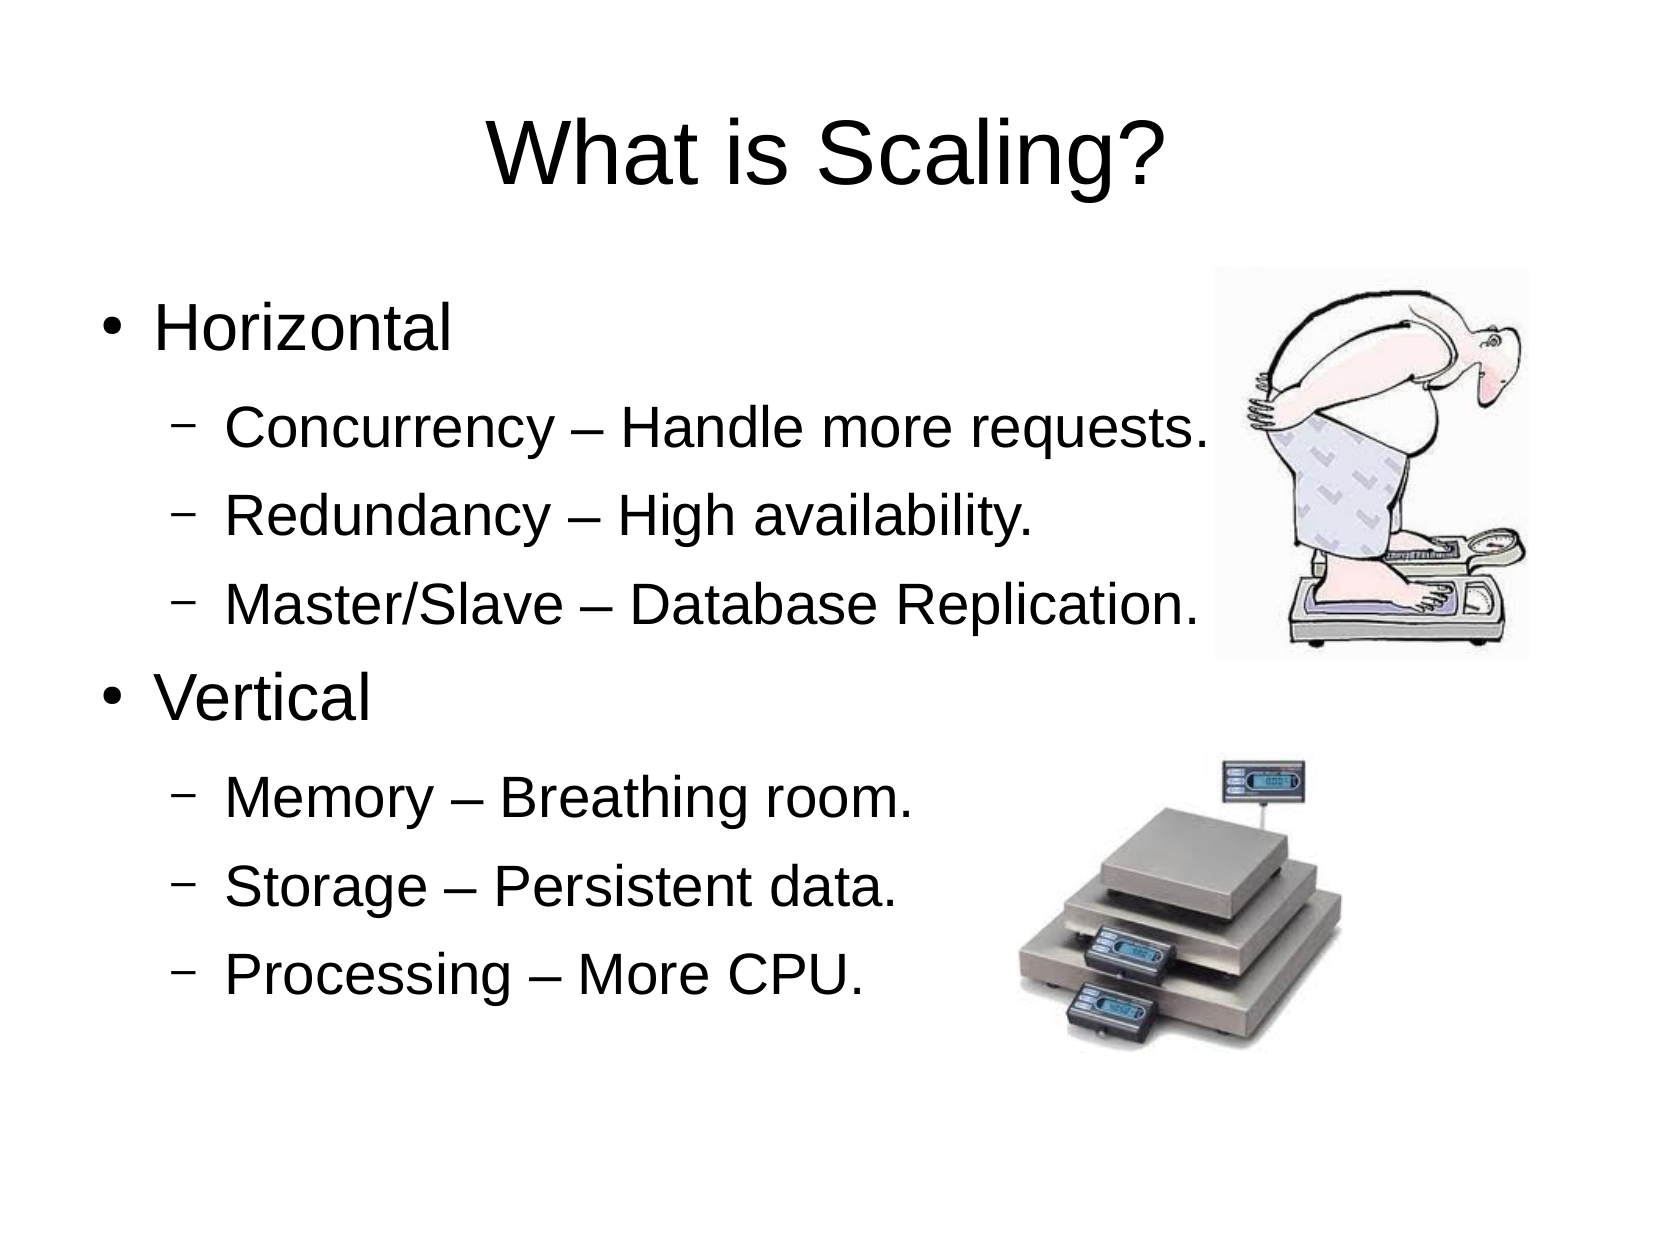

# What is Scaling?
Horizontal
Concurrency – Handle more requests.
Redundancy – High availability.
Master/Slave – Database Replication.
Vertical
Memory – Breathing room.
Storage – Persistent data.
Processing – More CPU.